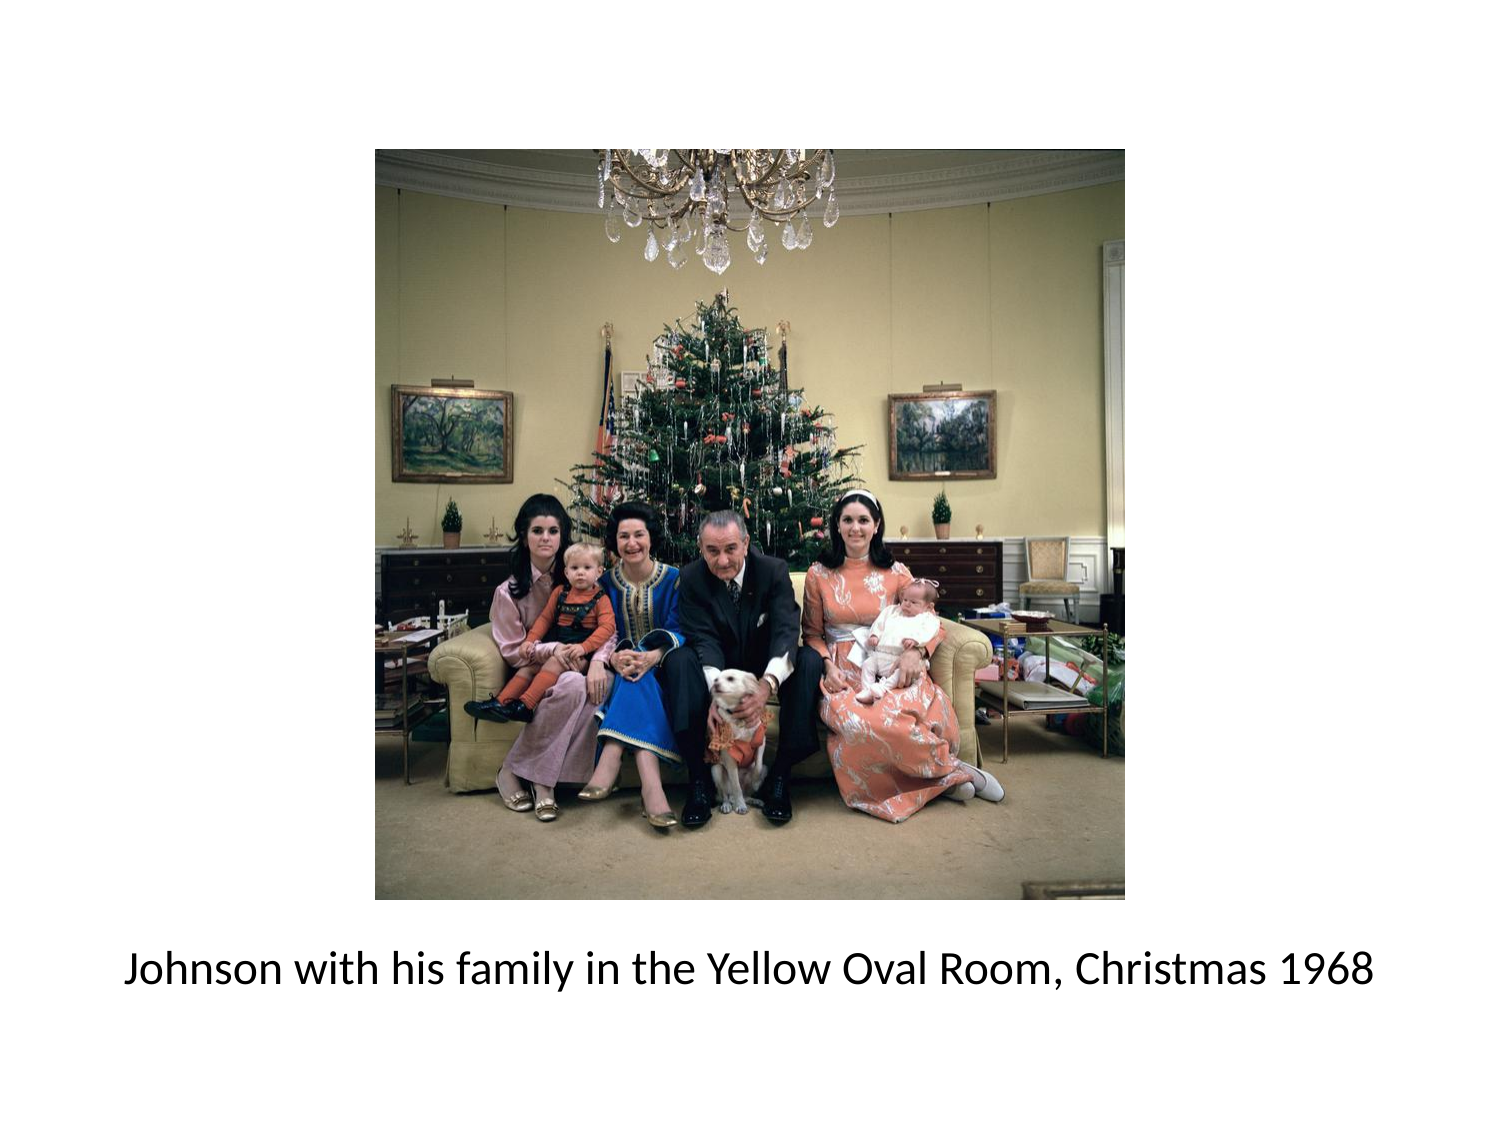

Johnson with his family in the Yellow Oval Room, Christmas 1968